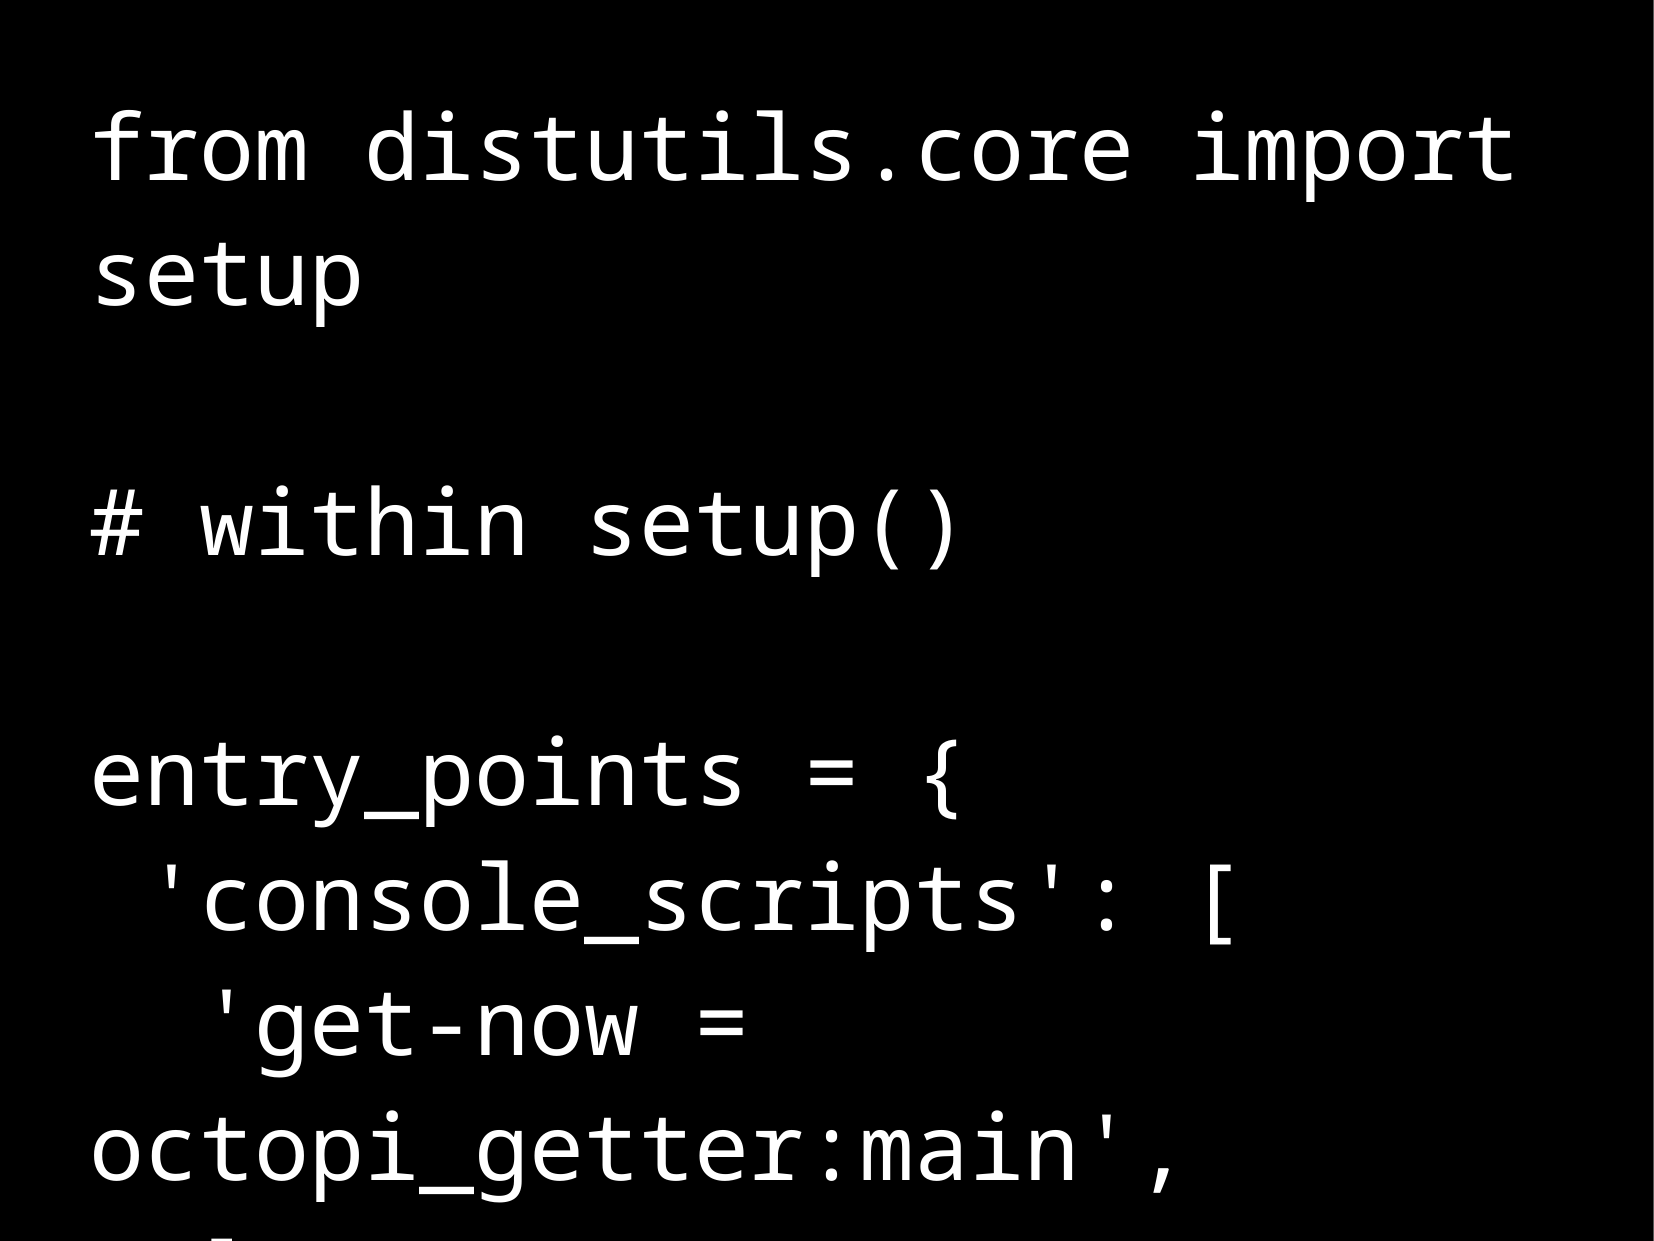

from distutils.core import setup
# within setup()
entry_points = {
 'console_scripts': [
 'get-now = octopi_getter:main',
 ],
},